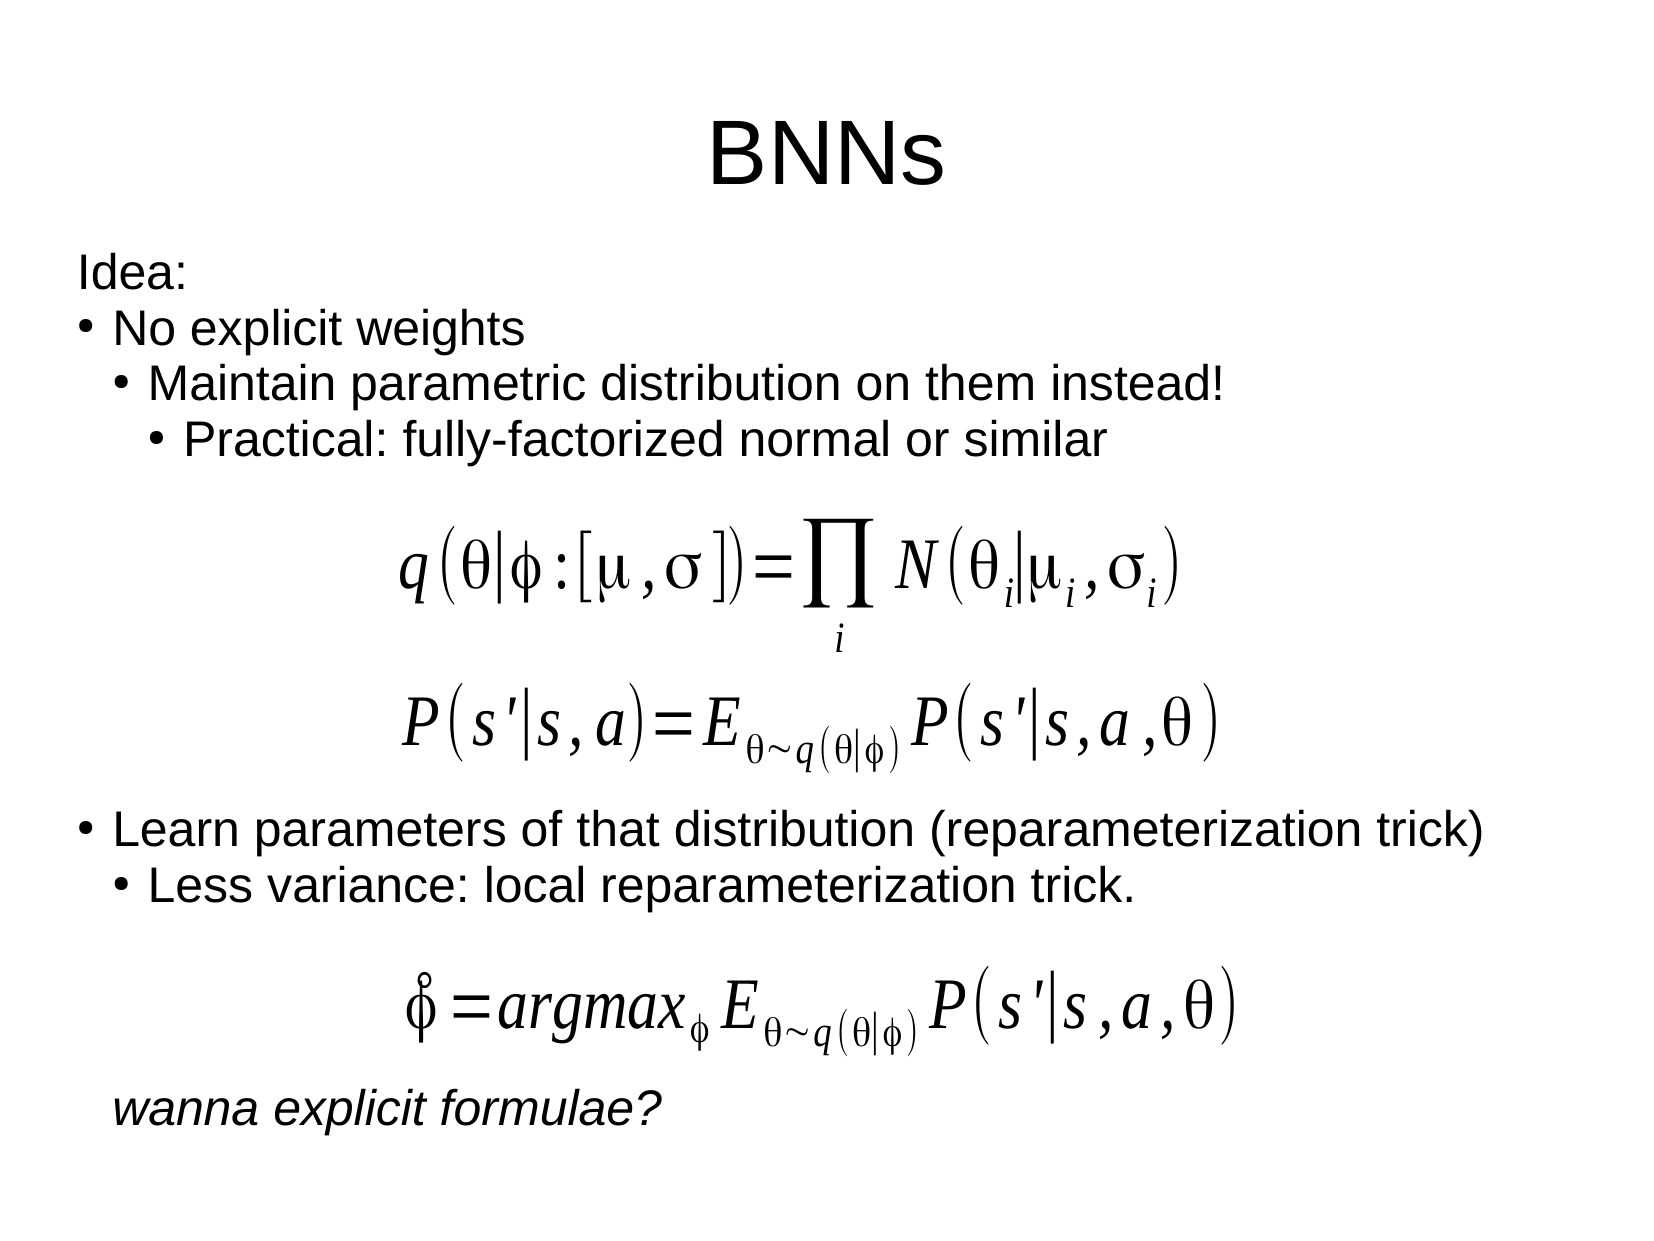

# BNNs
Idea:
No explicit weights
Maintain parametric distribution on them instead!
Practical: fully-factorized normal or similar
Learn parameters of that distribution (reparameterization trick)
Less variance: local reparameterization trick.
wanna explicit formulae?